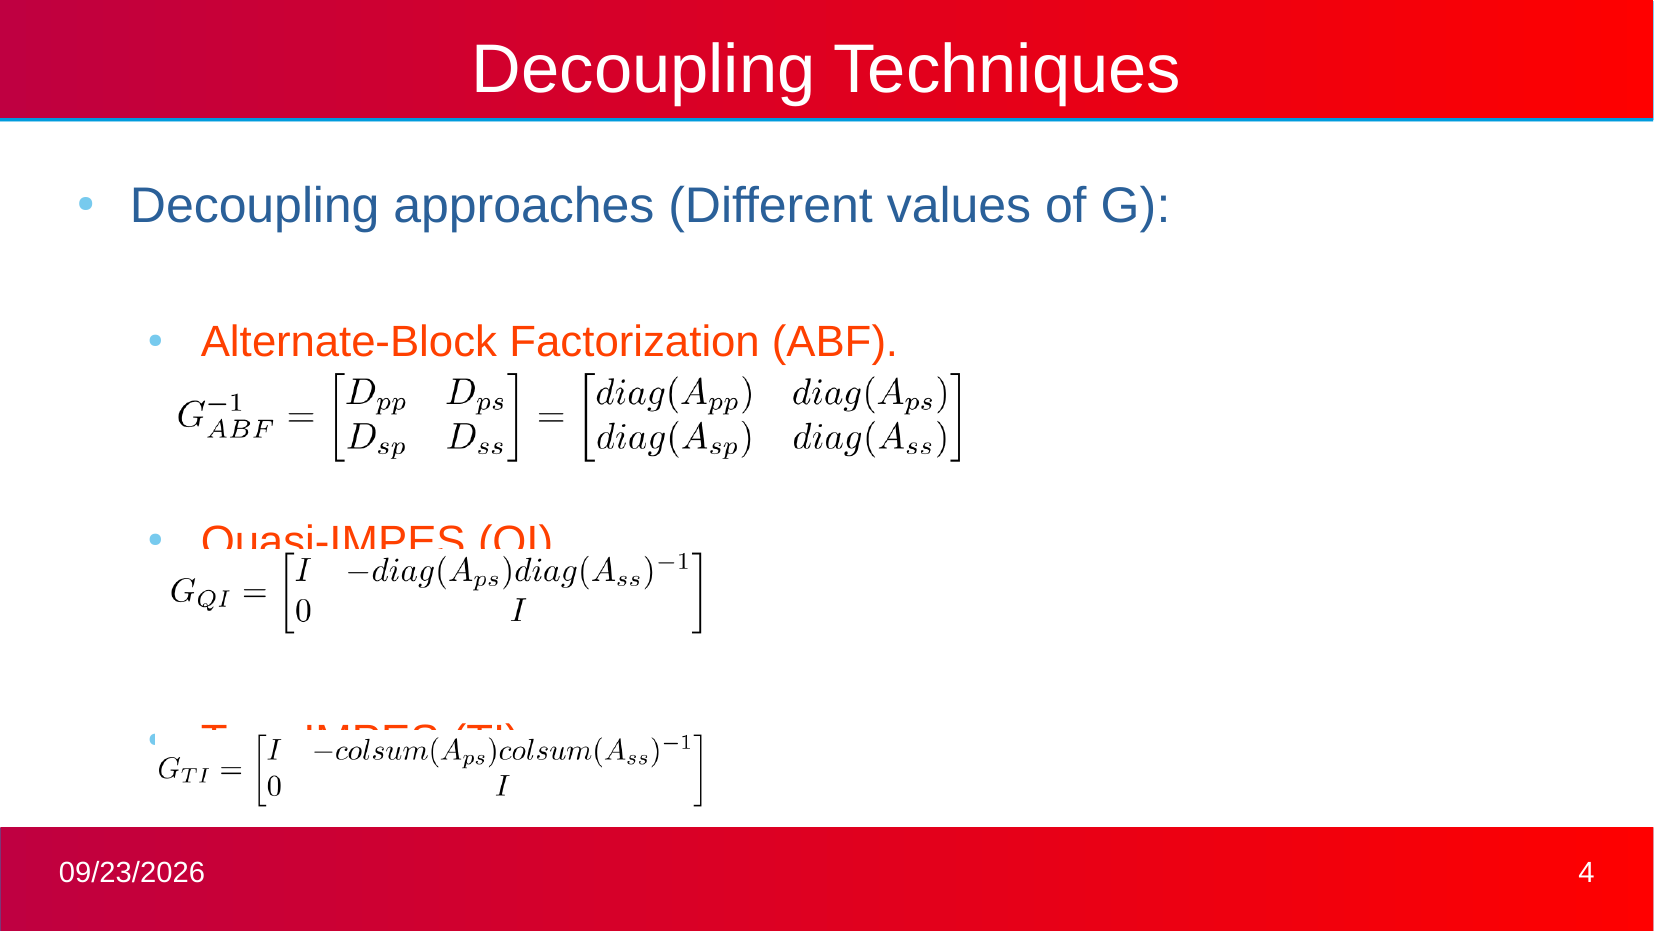

# Decoupling Techniques
Decoupling approaches (Different values of G):
Alternate-Block Factorization (ABF).
Quasi-IMPES (QI).
True-IMPES (TI).
4